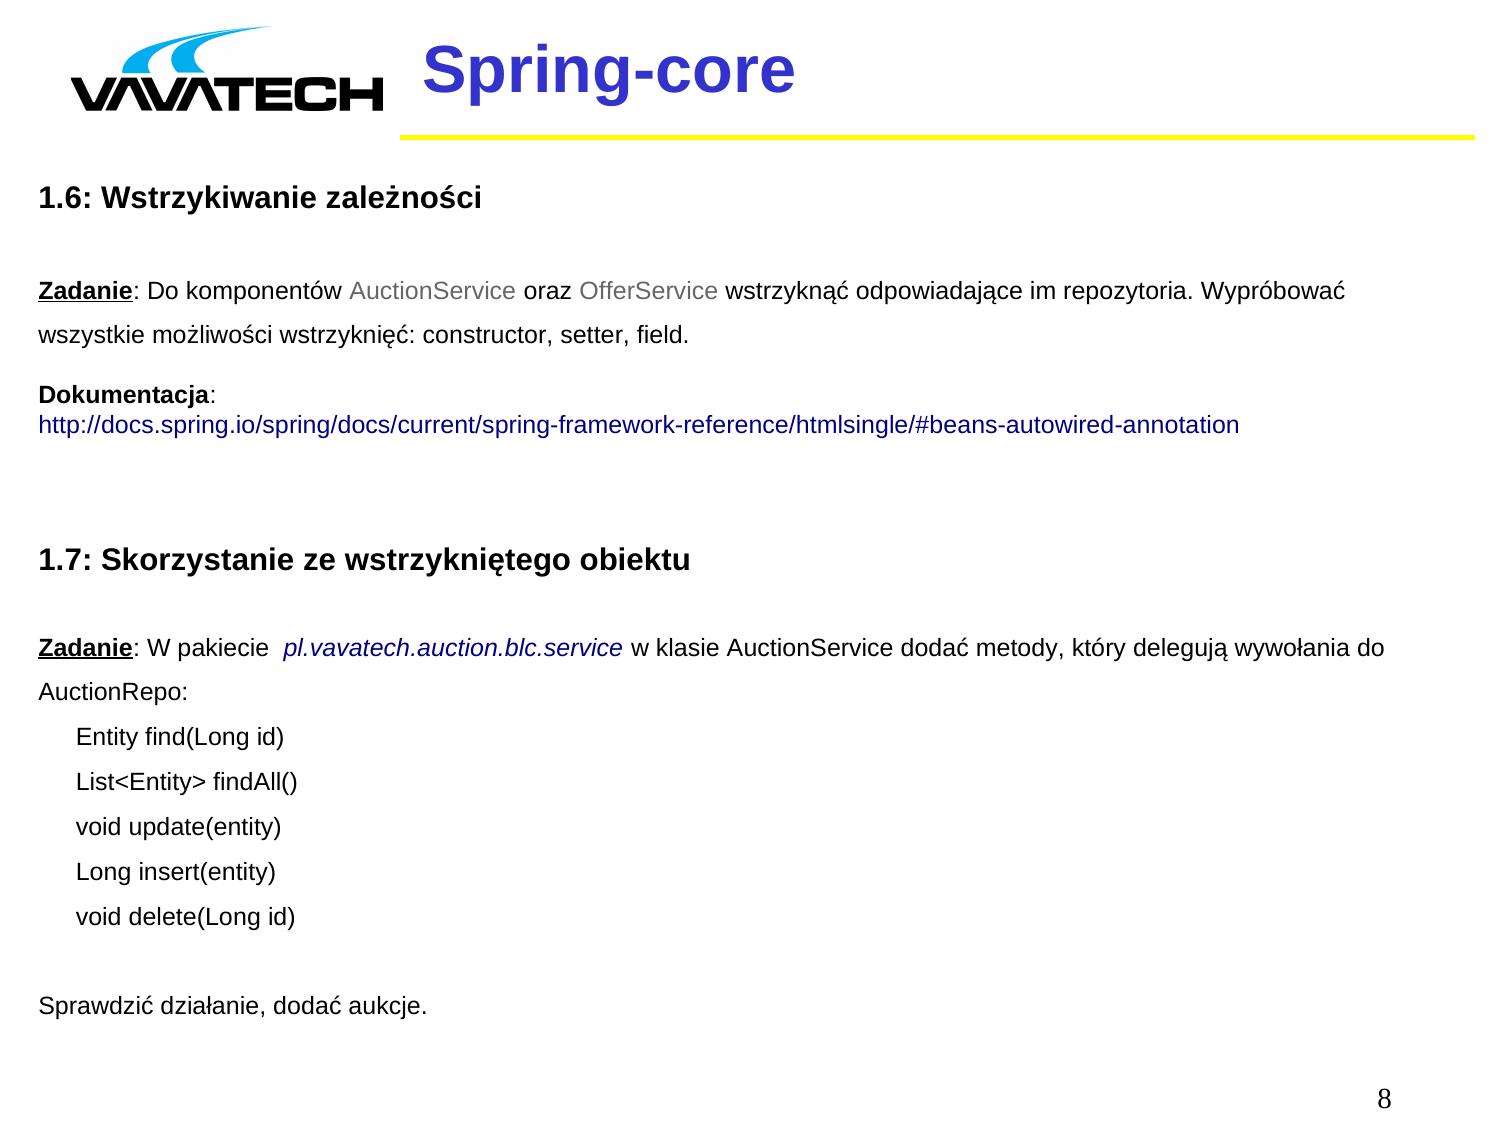

# Spring-core
1.6: Wstrzykiwanie zależności
Zadanie: Do komponentów AuctionService oraz OfferService wstrzyknąć odpowiadające im repozytoria. Wypróbować wszystkie możliwości wstrzyknięć: constructor, setter, field.
Dokumentacja:http://docs.spring.io/spring/docs/current/spring-framework-reference/htmlsingle/#beans-autowired-annotation
1.7: Skorzystanie ze wstrzykniętego obiektu
Zadanie: W pakiecie pl.vavatech.auction.blc.service w klasie AuctionService dodać metody, który delegują wywołania do AuctionRepo:
Entity find(Long id)
List<Entity> findAll()
void update(entity)
Long insert(entity)
void delete(Long id)
Sprawdzić działanie, dodać aukcje.
8